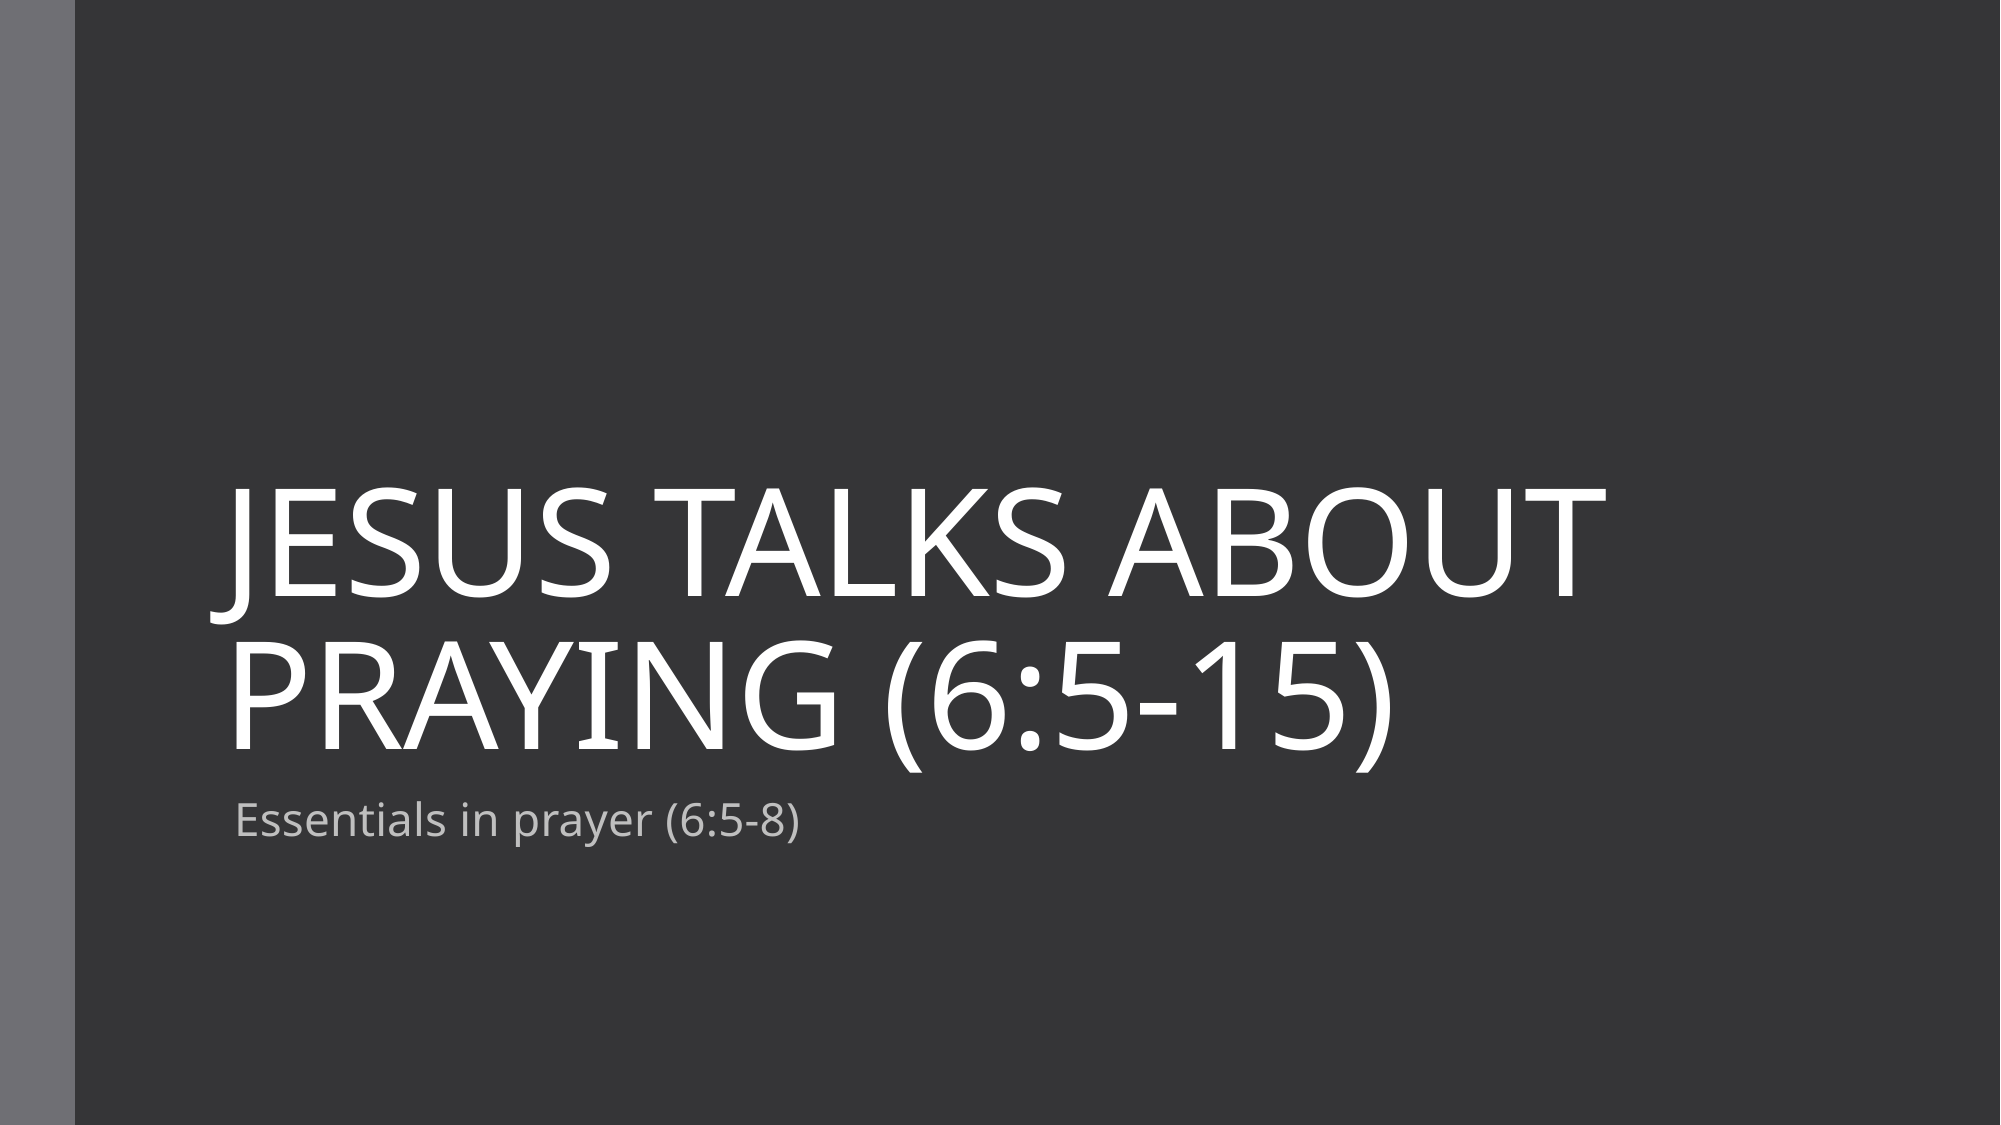

# JESUS TALKS ABOUT PRAYING (6:5-15)
 Essentials in prayer (6:5-8)